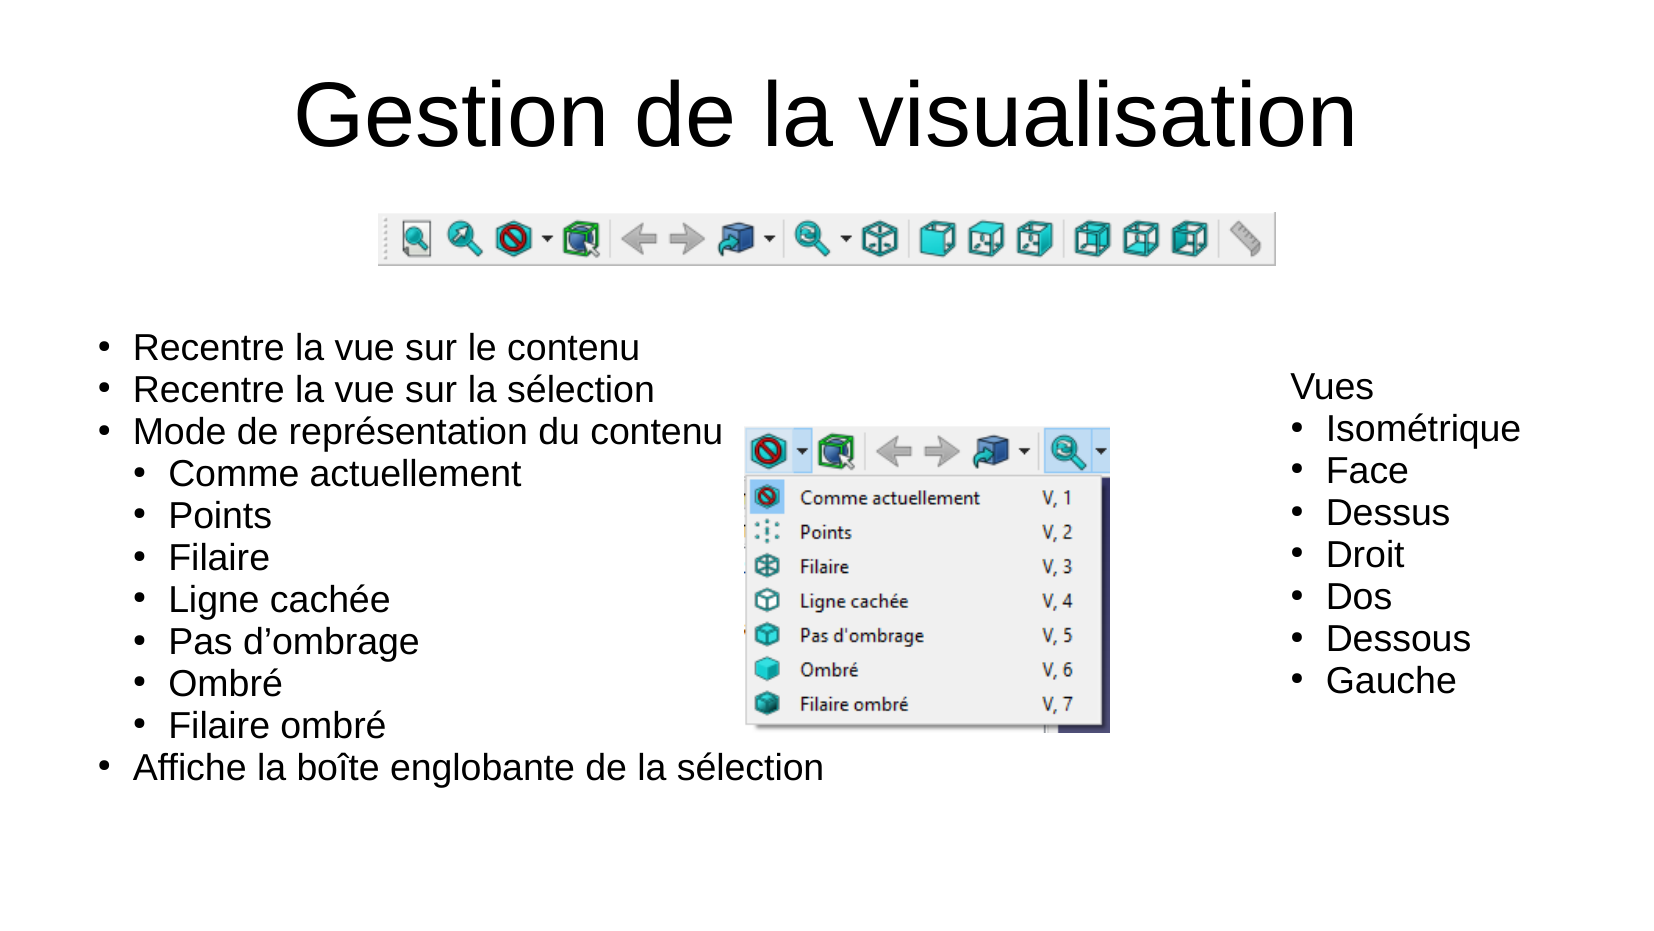

# Gestion de la visualisation
Recentre la vue sur le contenu
Recentre la vue sur la sélection
Mode de représentation du contenu
Comme actuellement
Points
Filaire
Ligne cachée
Pas d’ombrage
Ombré
Filaire ombré
Affiche la boîte englobante de la sélection
Vues
Isométrique
Face
Dessus
Droit
Dos
Dessous
Gauche